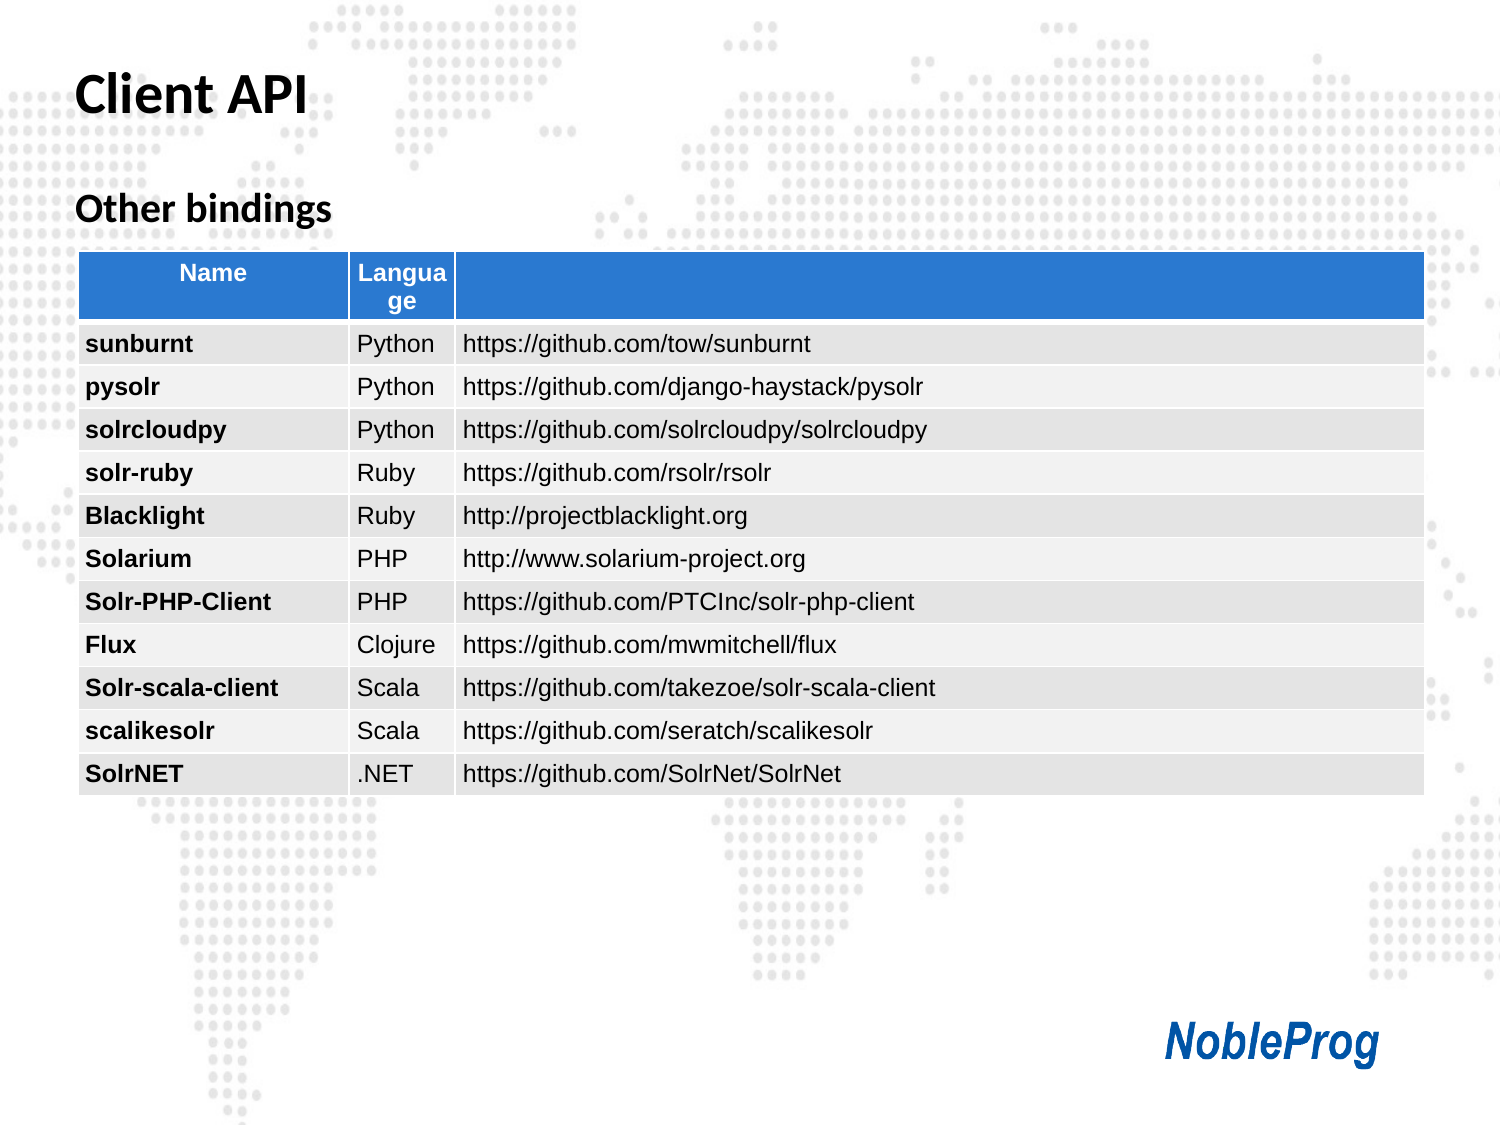

Client API
Other bindings
| Name | Language | |
| --- | --- | --- |
| sunburnt | Python | https://github.com/tow/sunburnt |
| pysolr | Python | https://github.com/django-haystack/pysolr |
| solrcloudpy | Python | https://github.com/solrcloudpy/solrcloudpy |
| solr-ruby | Ruby | https://github.com/rsolr/rsolr |
| Blacklight | Ruby | http://projectblacklight.org |
| Solarium | PHP | http://www.solarium-project.org |
| Solr-PHP-Client | PHP | https://github.com/PTCInc/solr-php-client |
| Flux | Clojure | https://github.com/mwmitchell/flux |
| Solr-scala-client | Scala | https://github.com/takezoe/solr-scala-client |
| scalikesolr | Scala | https://github.com/seratch/scalikesolr |
| SolrNET | .NET | https://github.com/SolrNet/SolrNet |